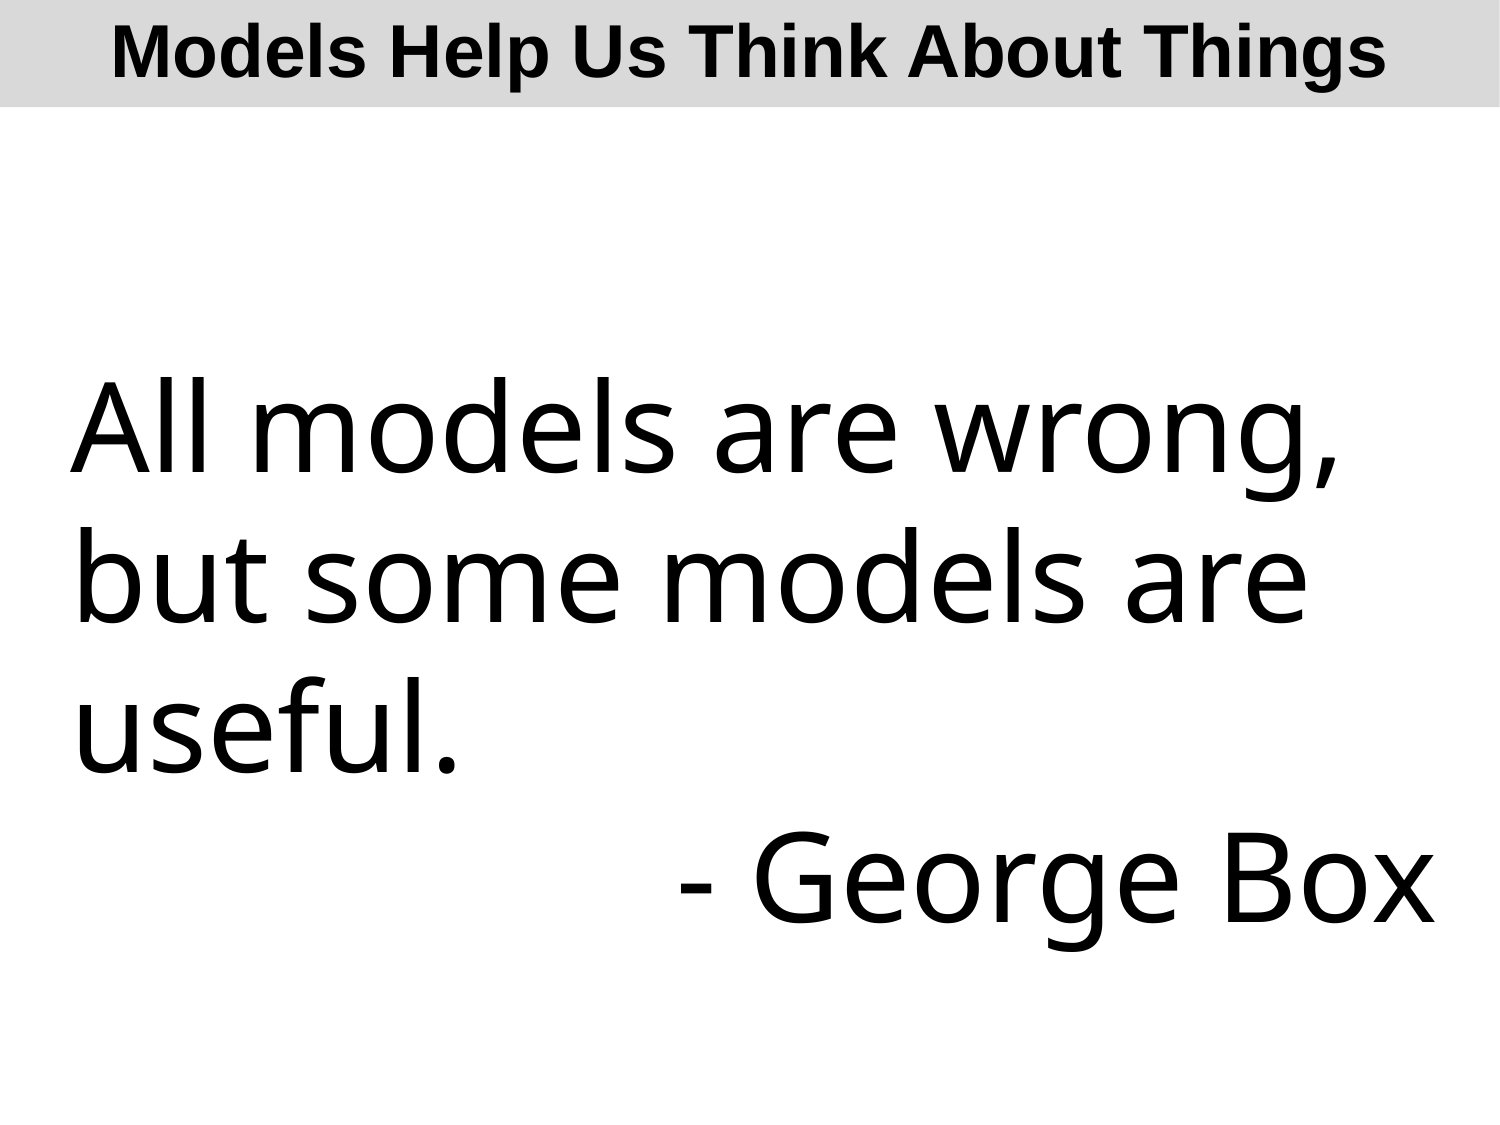

Models Help Us Think About Things
All models are wrong, but some models are useful.
- George Box